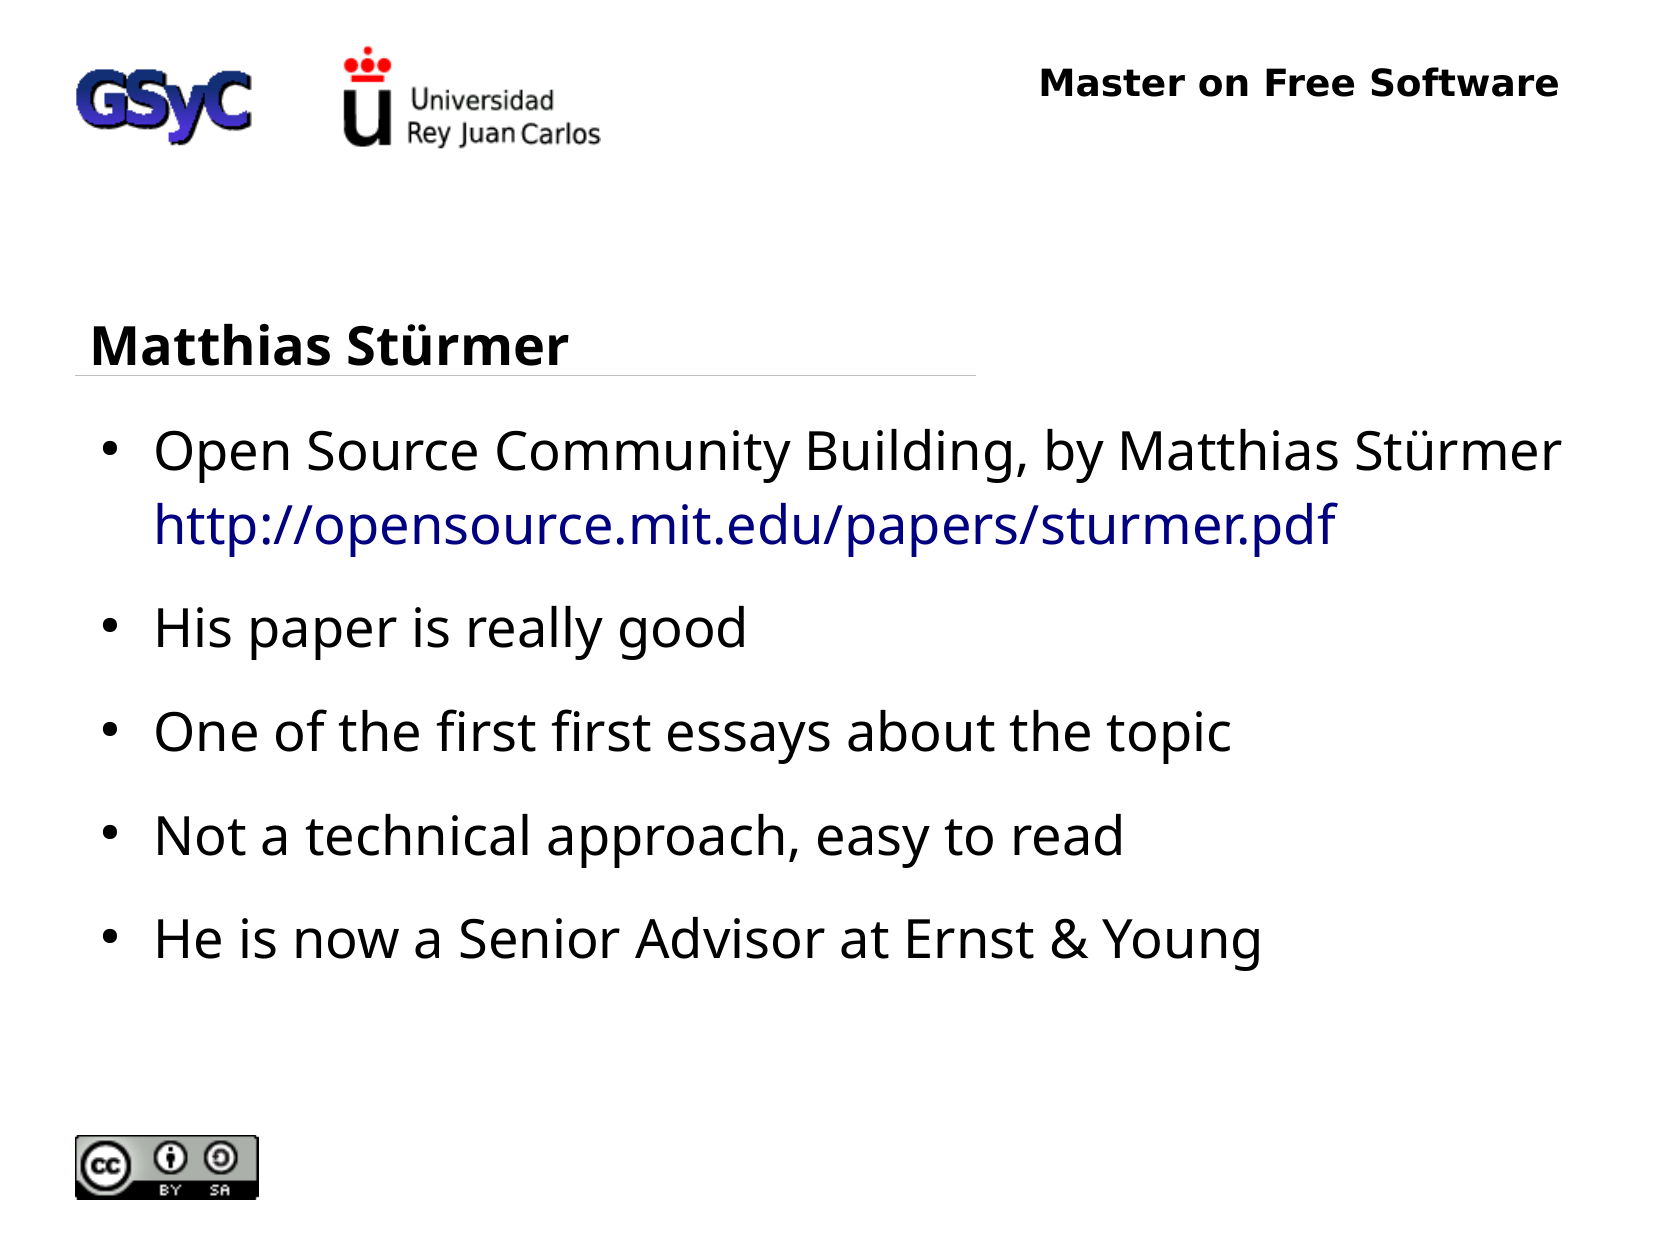

Matthias Stürmer
# Open Source Community Building, by Matthias Stürmer http://opensource.mit.edu/papers/sturmer.pdf
His paper is really good
One of the first first essays about the topic
Not a technical approach, easy to read
He is now a Senior Advisor at Ernst & Young